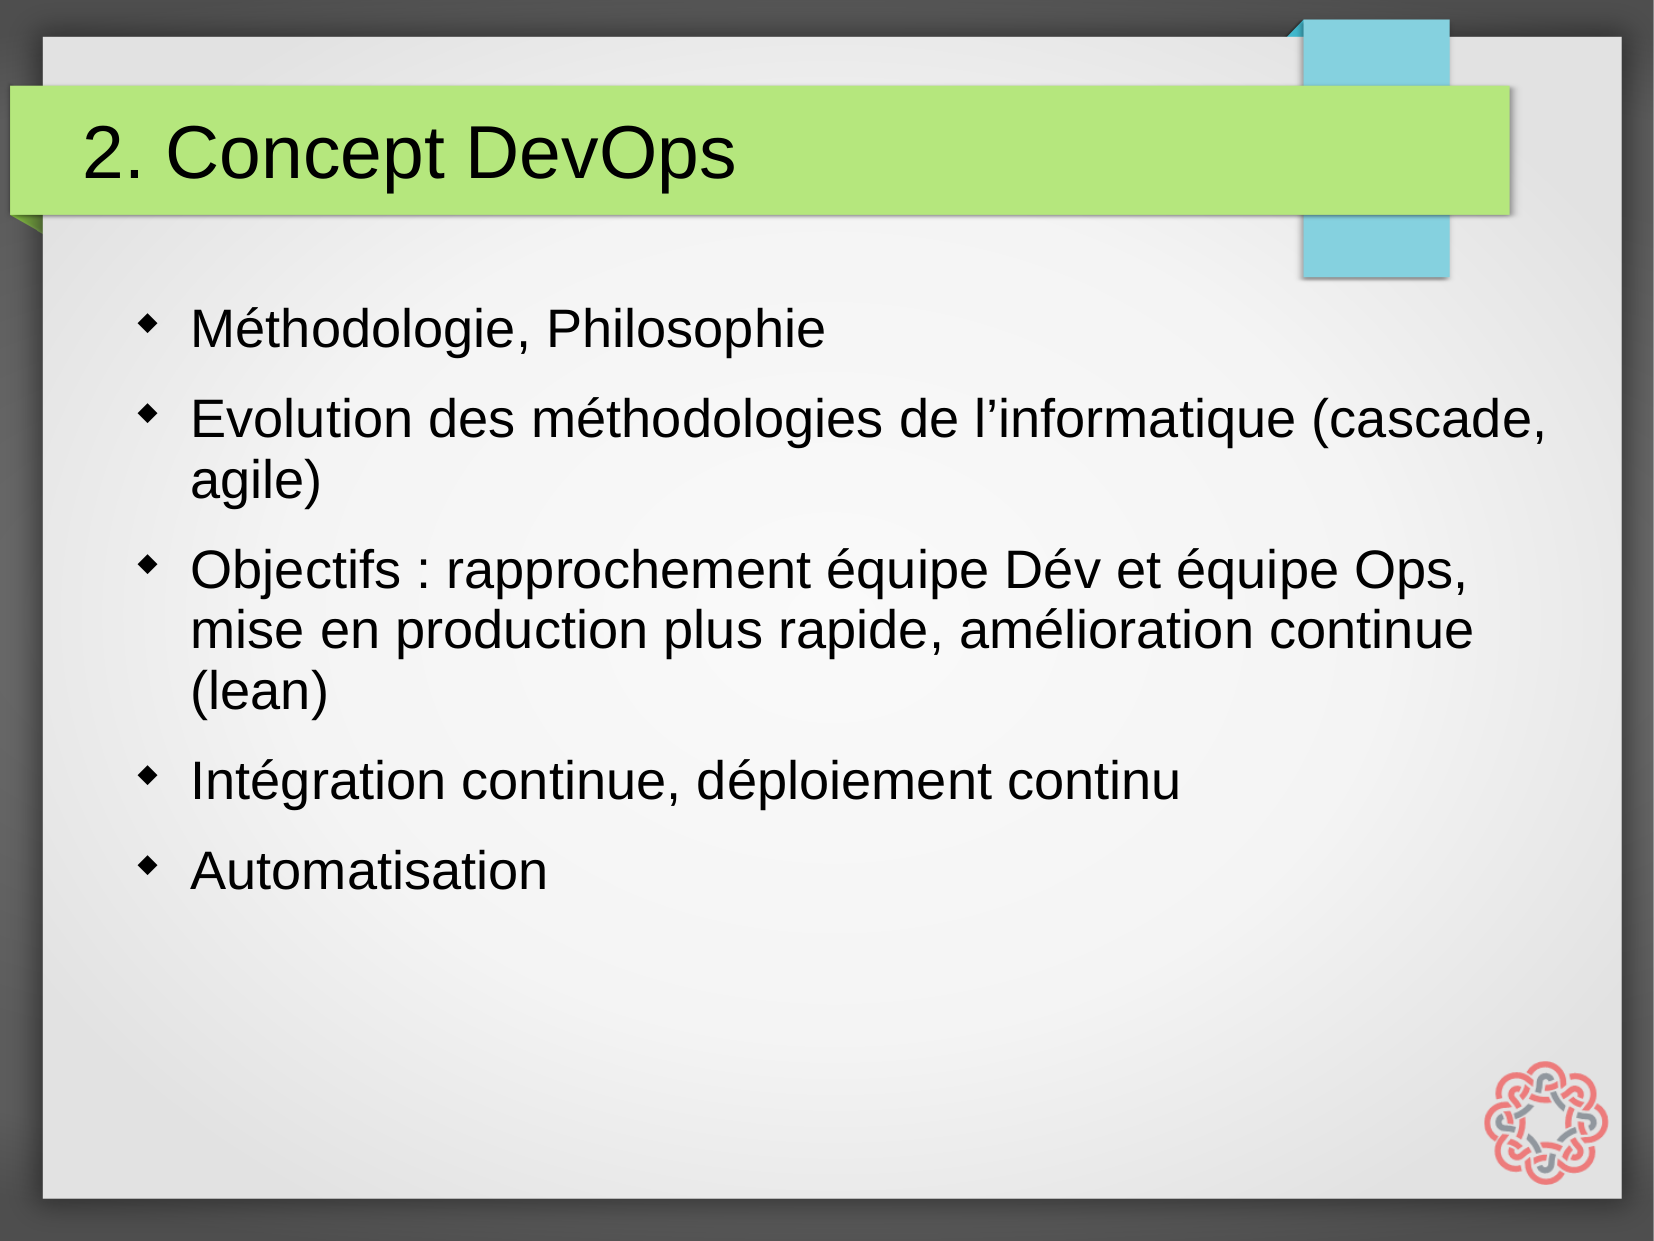

# 2. Concept DevOps
Méthodologie, Philosophie
Evolution des méthodologies de l’informatique (cascade, agile)
Objectifs : rapprochement équipe Dév et équipe Ops, mise en production plus rapide, amélioration continue (lean)
Intégration continue, déploiement continu
Automatisation